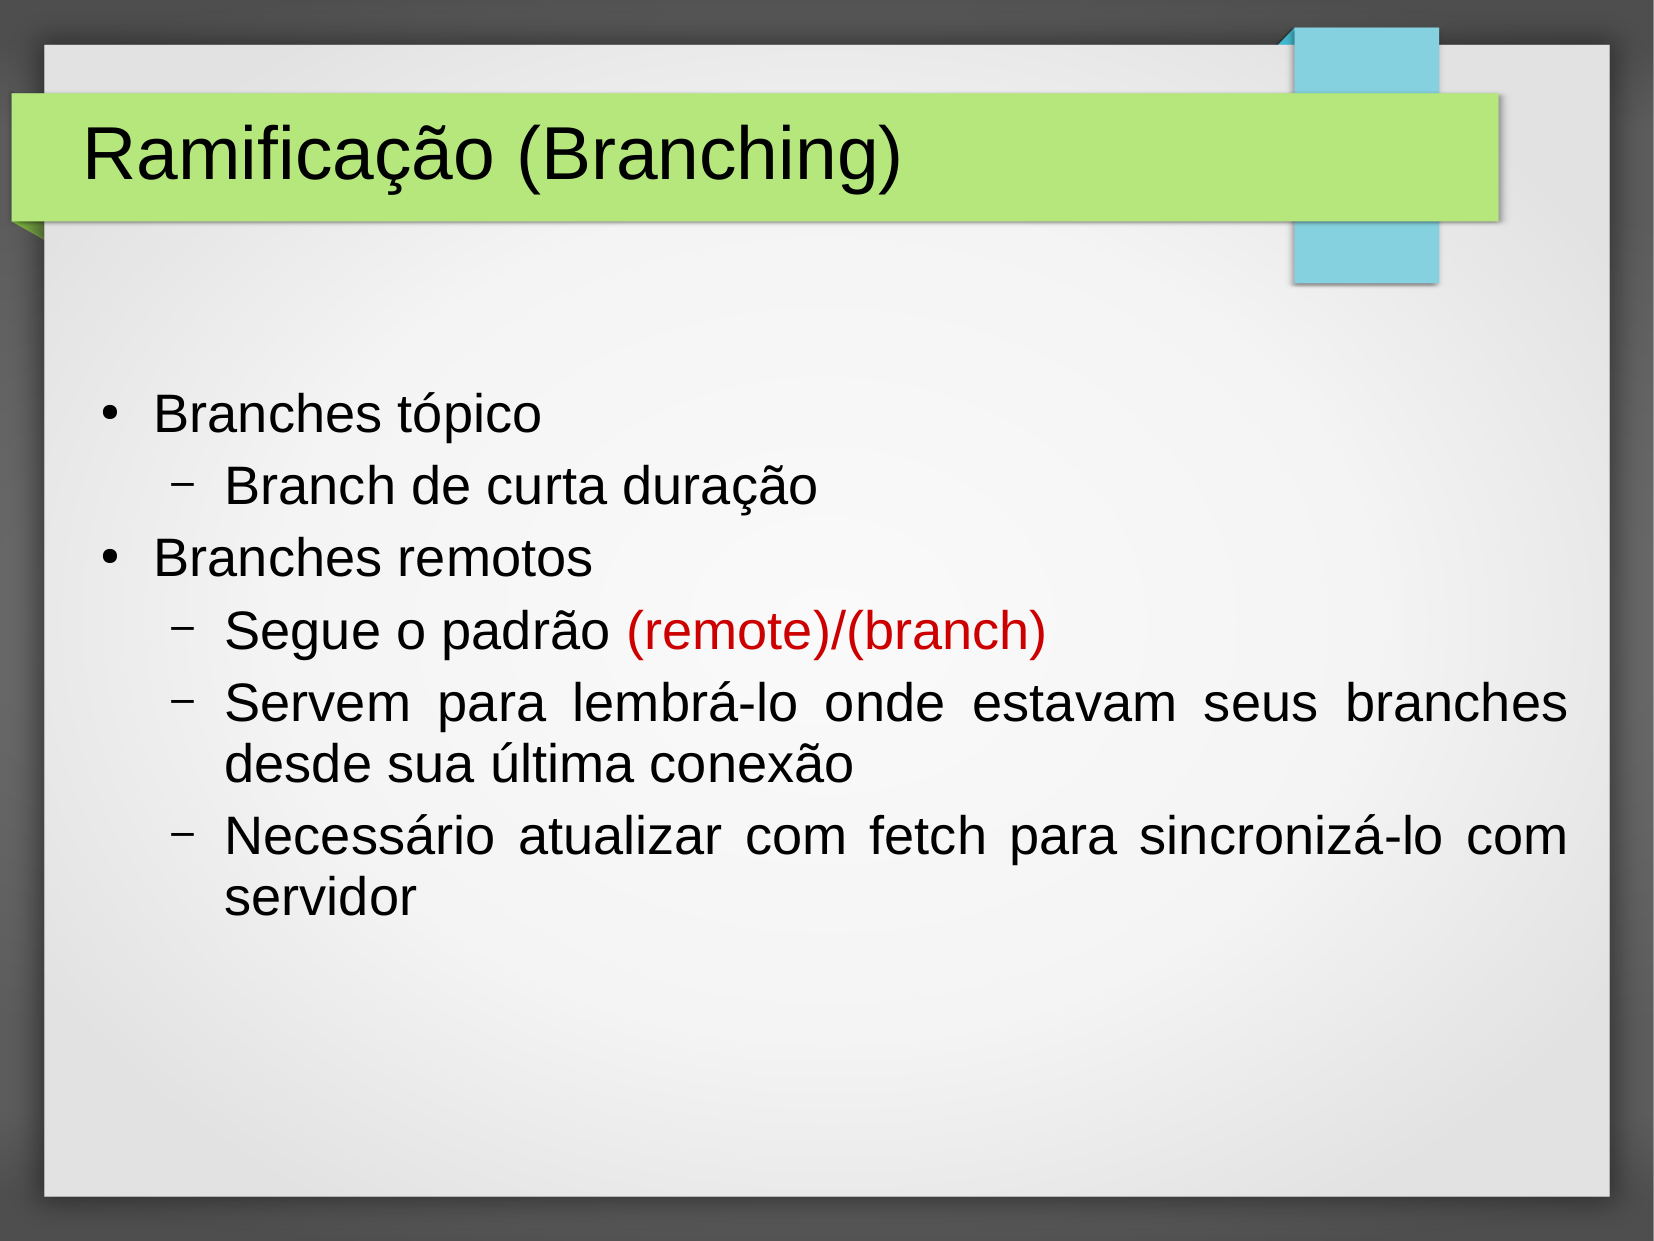

# Ramificação (Branching)
Branches tópico
Branch de curta duração
Branches remotos
Segue o padrão (remote)/(branch)
Servem para lembrá-lo onde estavam seus branches desde sua última conexão
Necessário atualizar com fetch para sincronizá-lo com servidor